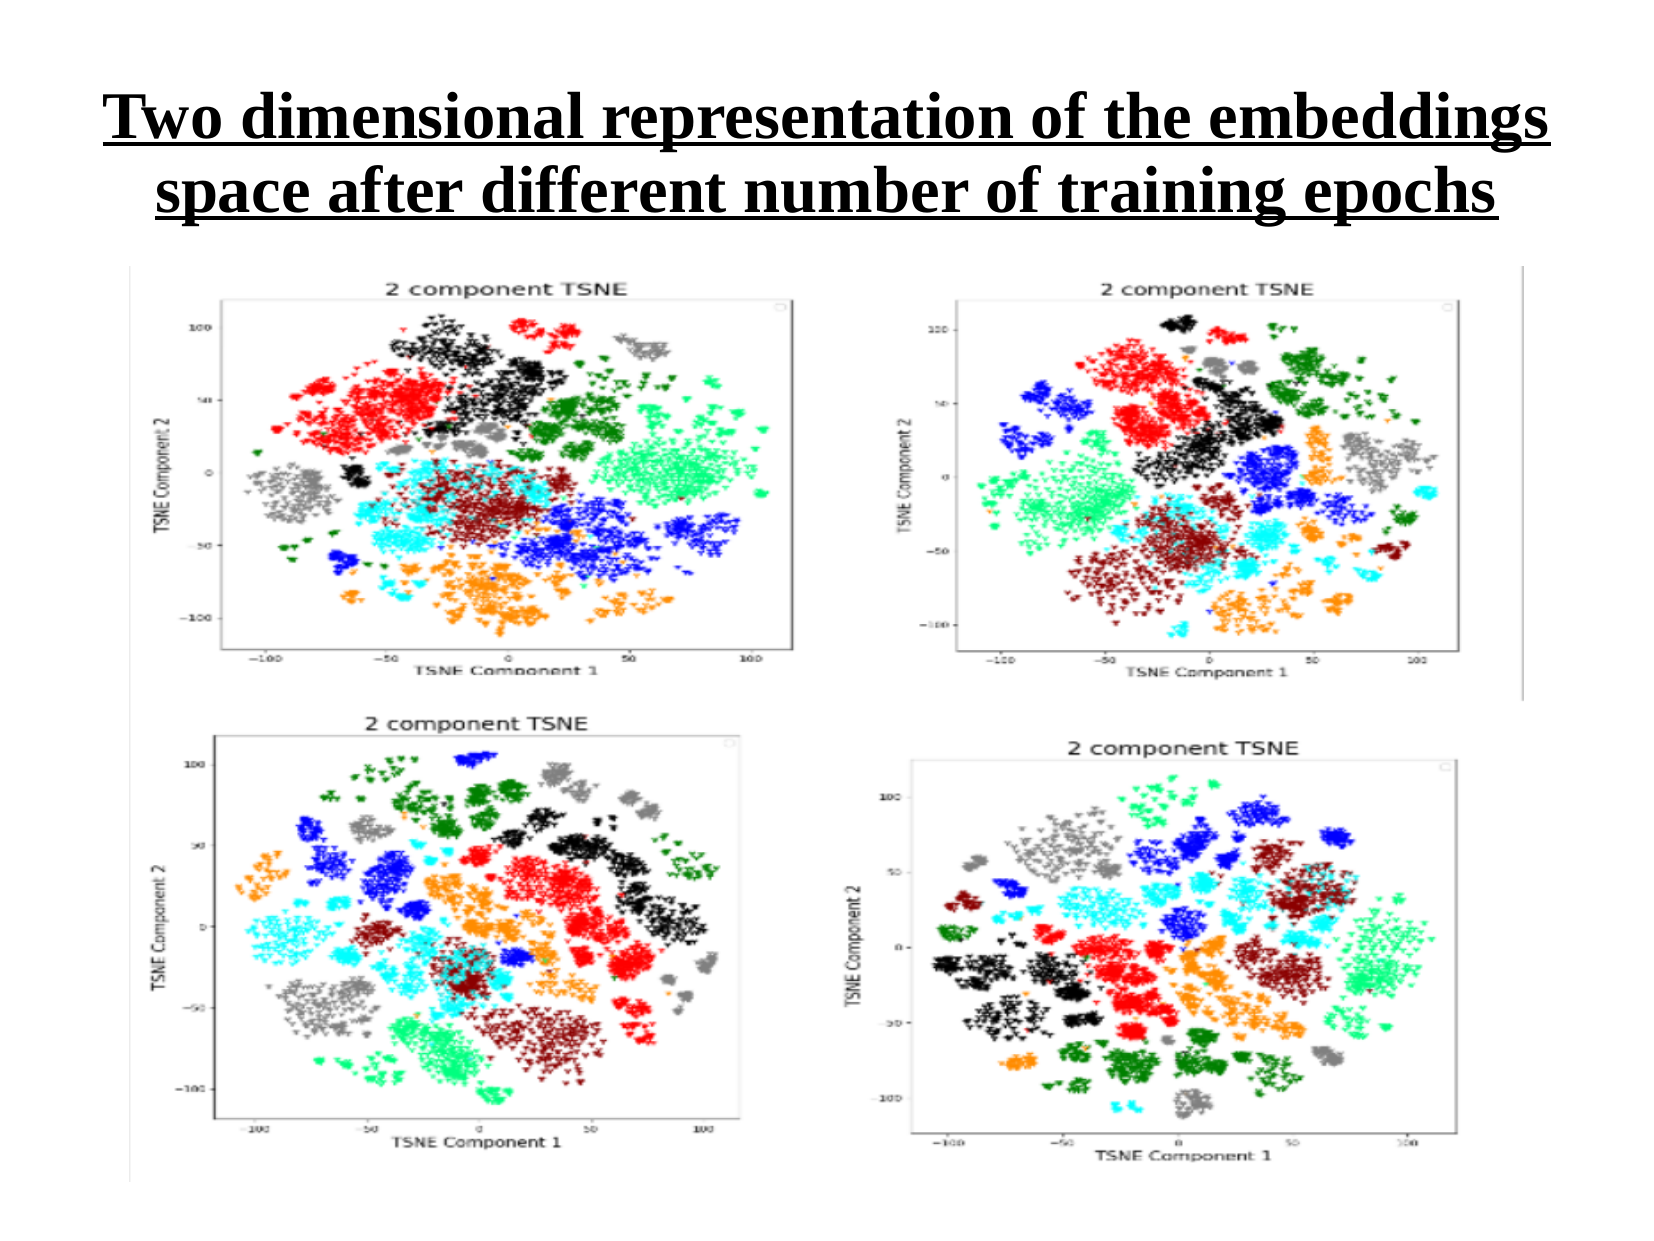

# Two dimensional representation of the embeddings space after different number of training epochs